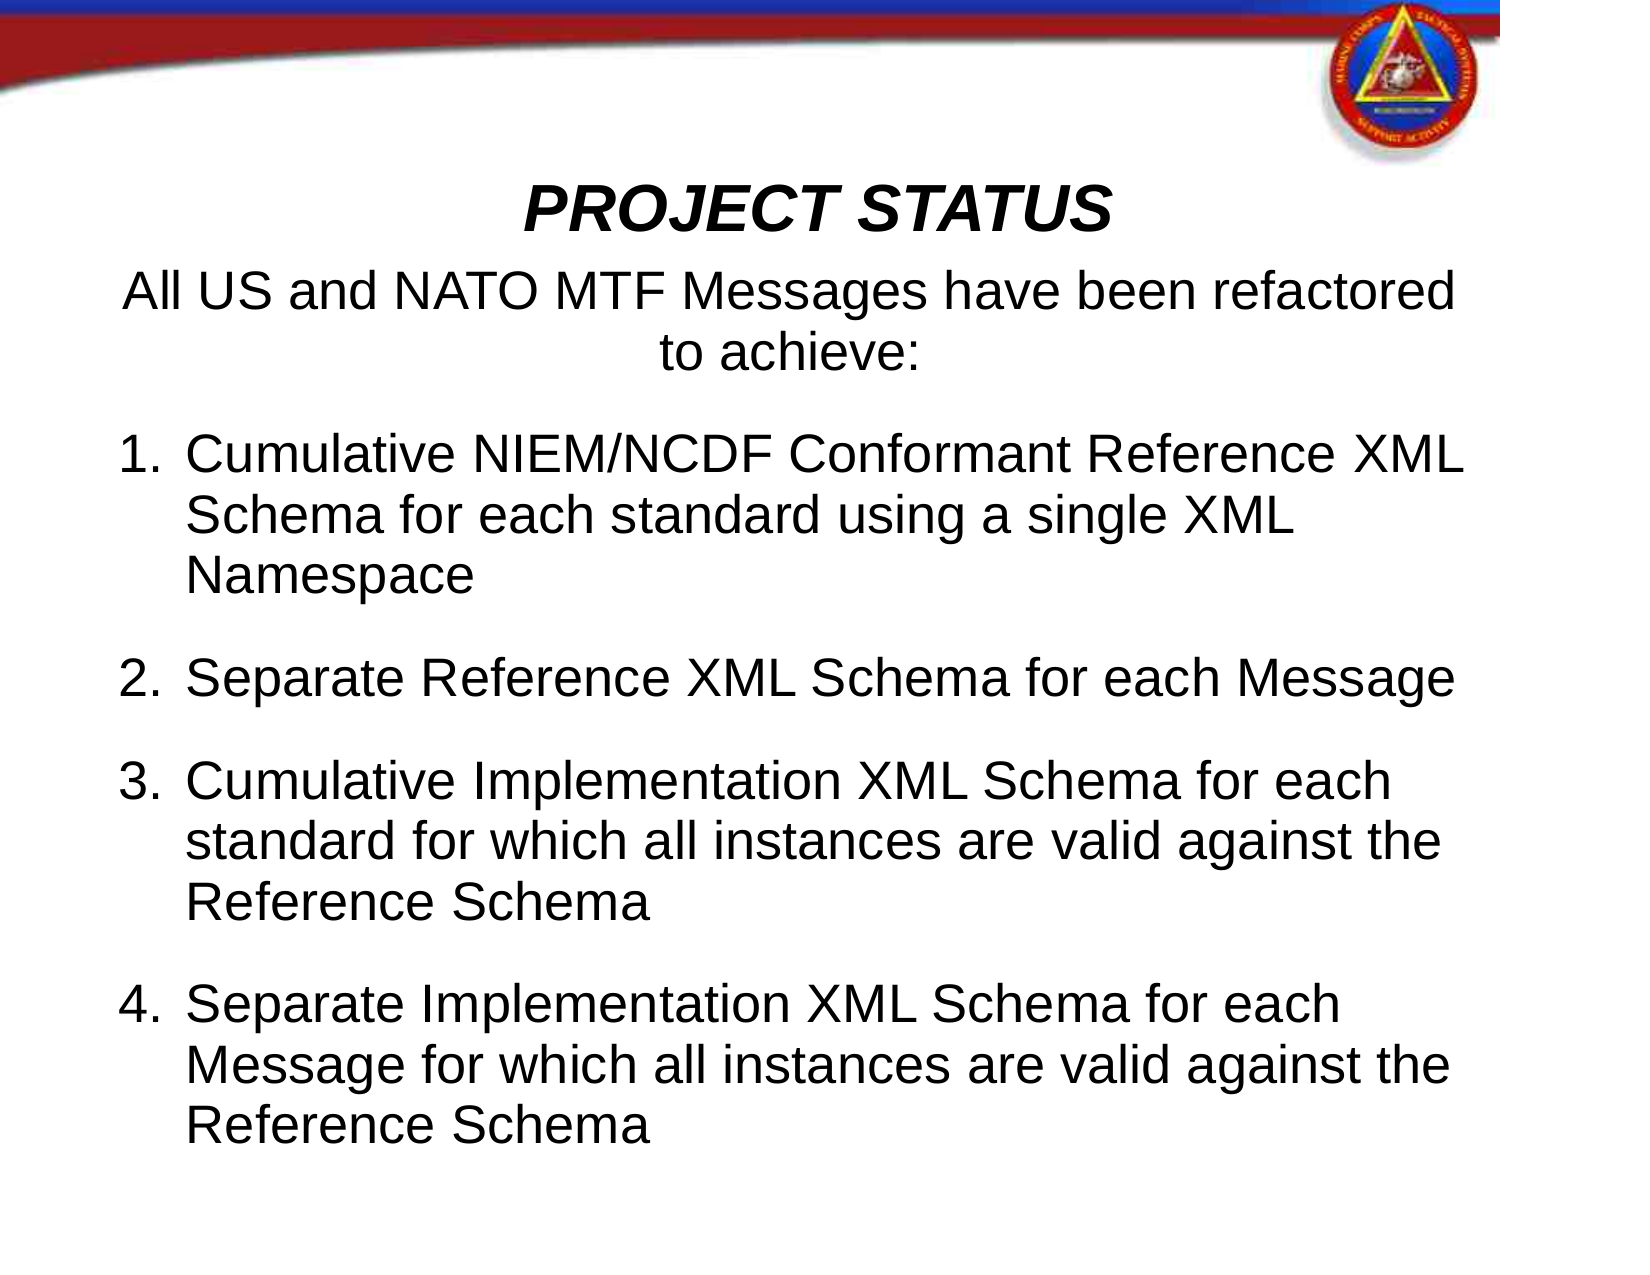

PROJECT STATUS
All US and NATO MTF Messages have been refactored to achieve:
Cumulative NIEM/NCDF Conformant Reference XML Schema for each standard using a single XML Namespace
Separate Reference XML Schema for each Message
Cumulative Implementation XML Schema for each standard for which all instances are valid against the Reference Schema
Separate Implementation XML Schema for each Message for which all instances are valid against the Reference Schema